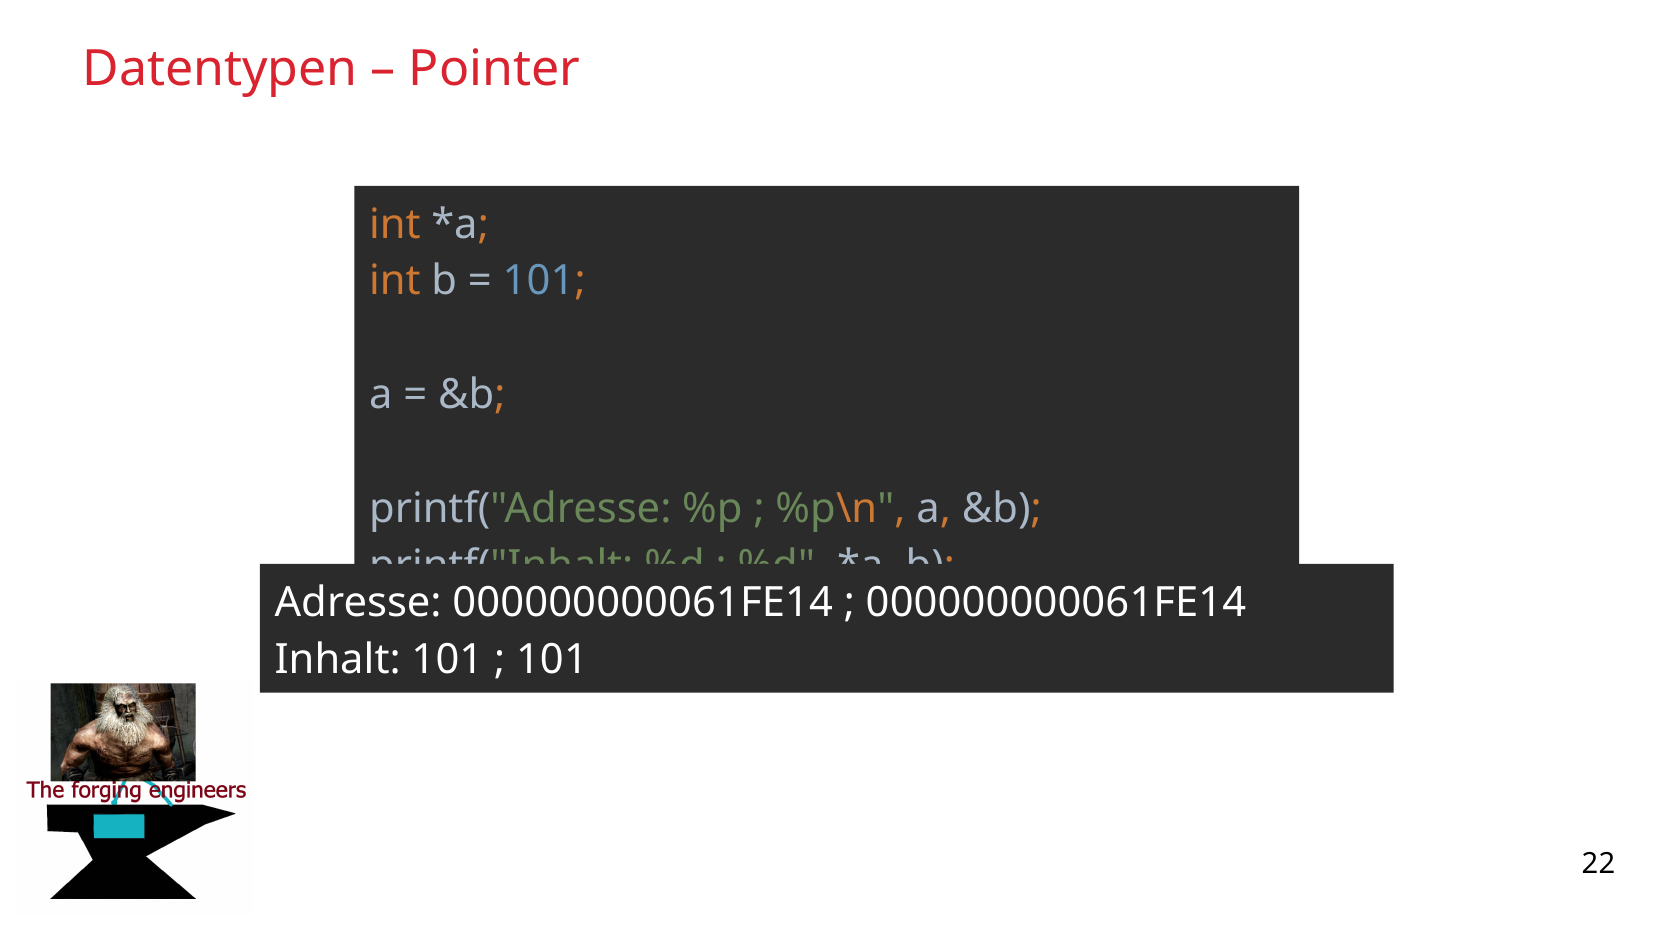

# Datentypen – Pointer
int *a;
int b = 101;
a = &b;
printf("Adresse: %p ; %p\n", a, &b);
printf("Inhalt: %d ; %d", *a, b);
Adresse: 000000000061FE14 ; 000000000061FE14
Inhalt: 101 ; 101